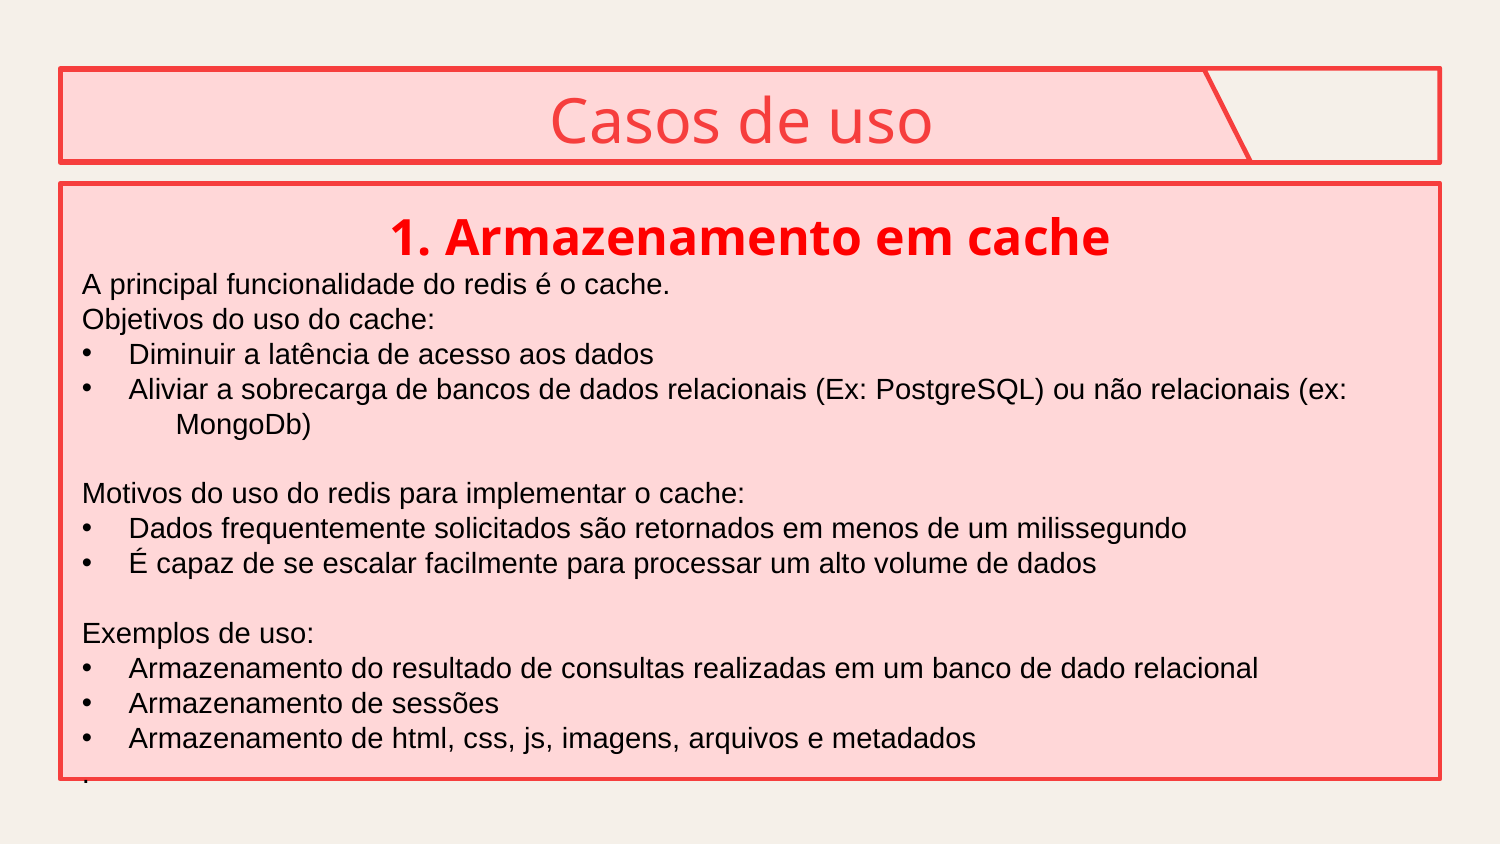

# Casos de uso
1. Armazenamento em cache
A principal funcionalidade do redis é o cache.
Objetivos do uso do cache:
Diminuir a latência de acesso aos dados
Aliviar a sobrecarga de bancos de dados relacionais (Ex: PostgreSQL) ou não relacionais (ex: MongoDb)
Motivos do uso do redis para implementar o cache:
Dados frequentemente solicitados são retornados em menos de um milissegundo
É capaz de se escalar facilmente para processar um alto volume de dados
Exemplos de uso:
Armazenamento do resultado de consultas realizadas em um banco de dado relacional
Armazenamento de sessões
Armazenamento de html, css, js, imagens, arquivos e metadados
.